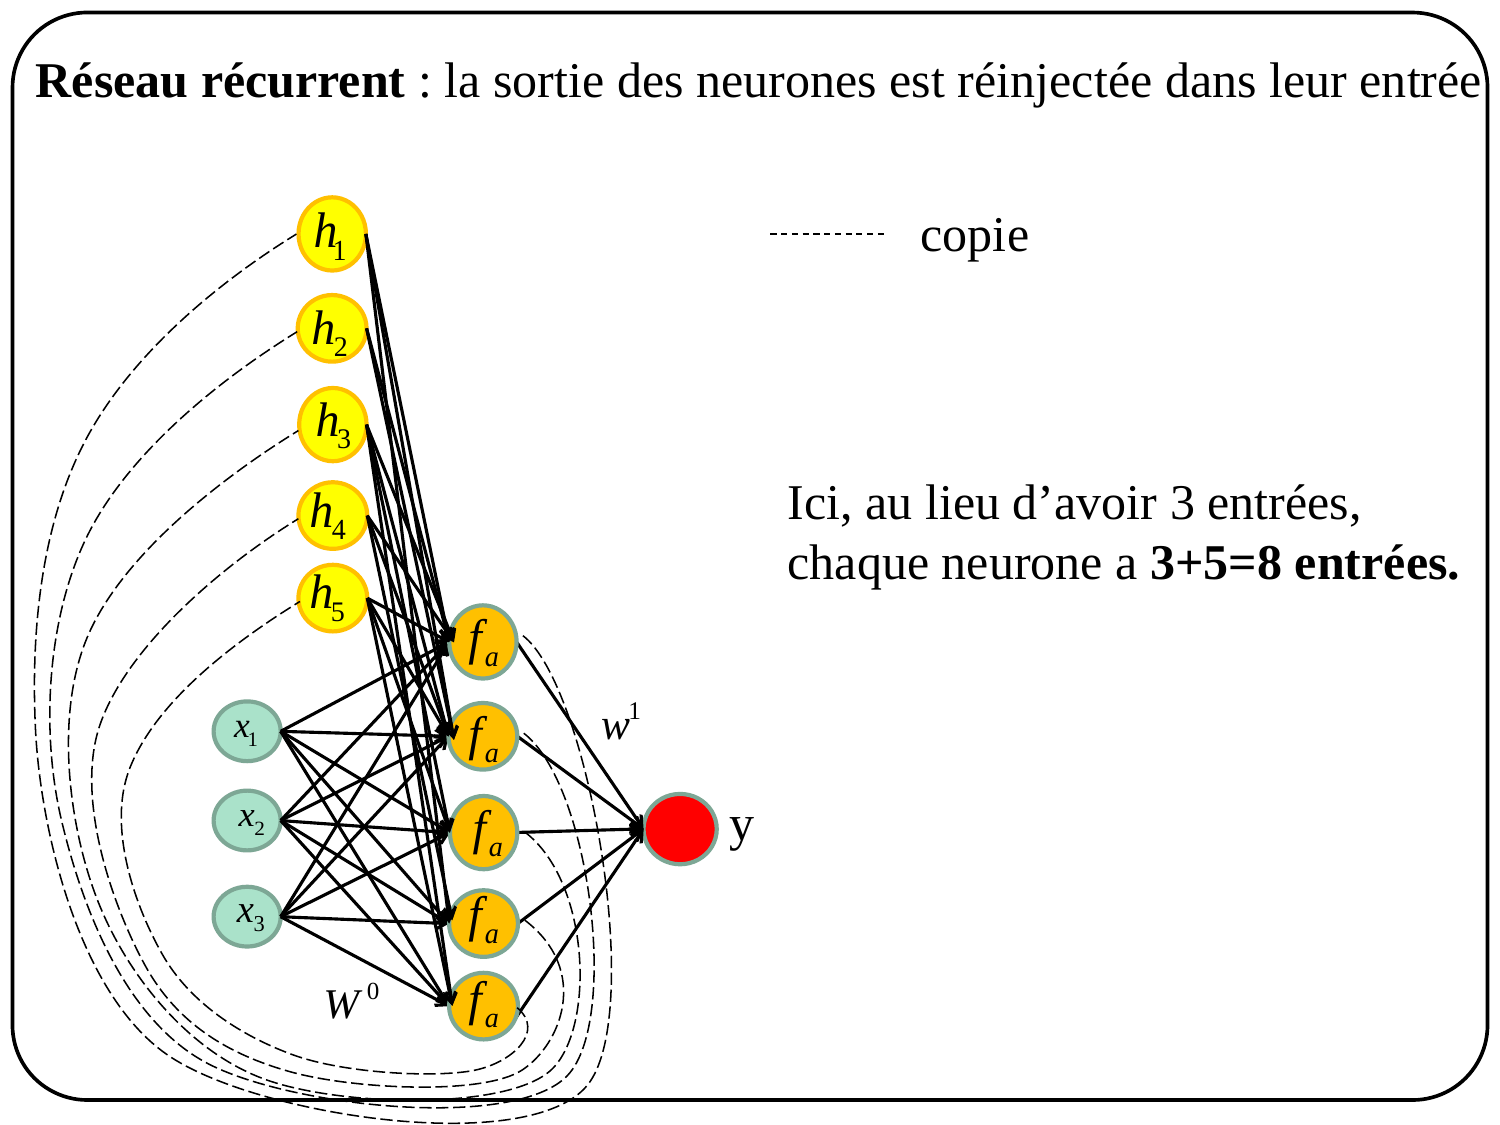

Réseau récurrent : la sortie des neurones est réinjectée dans leur entrée
copie
Ici, au lieu d’avoir 3 entrées,
chaque neurone a 3+5=8 entrées.
y